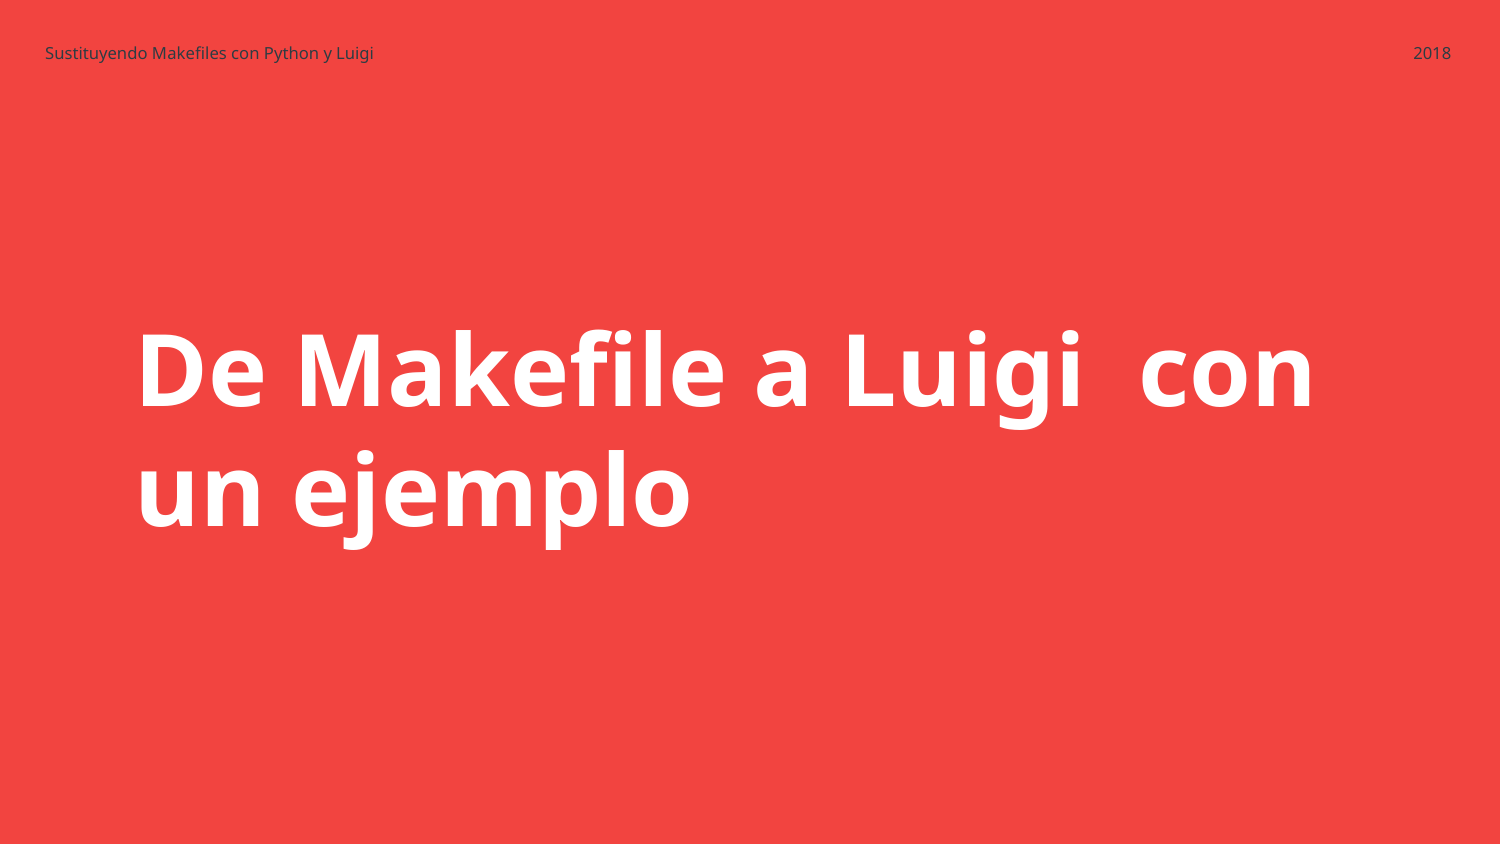

# De Makefile a Luigi con un ejemplo